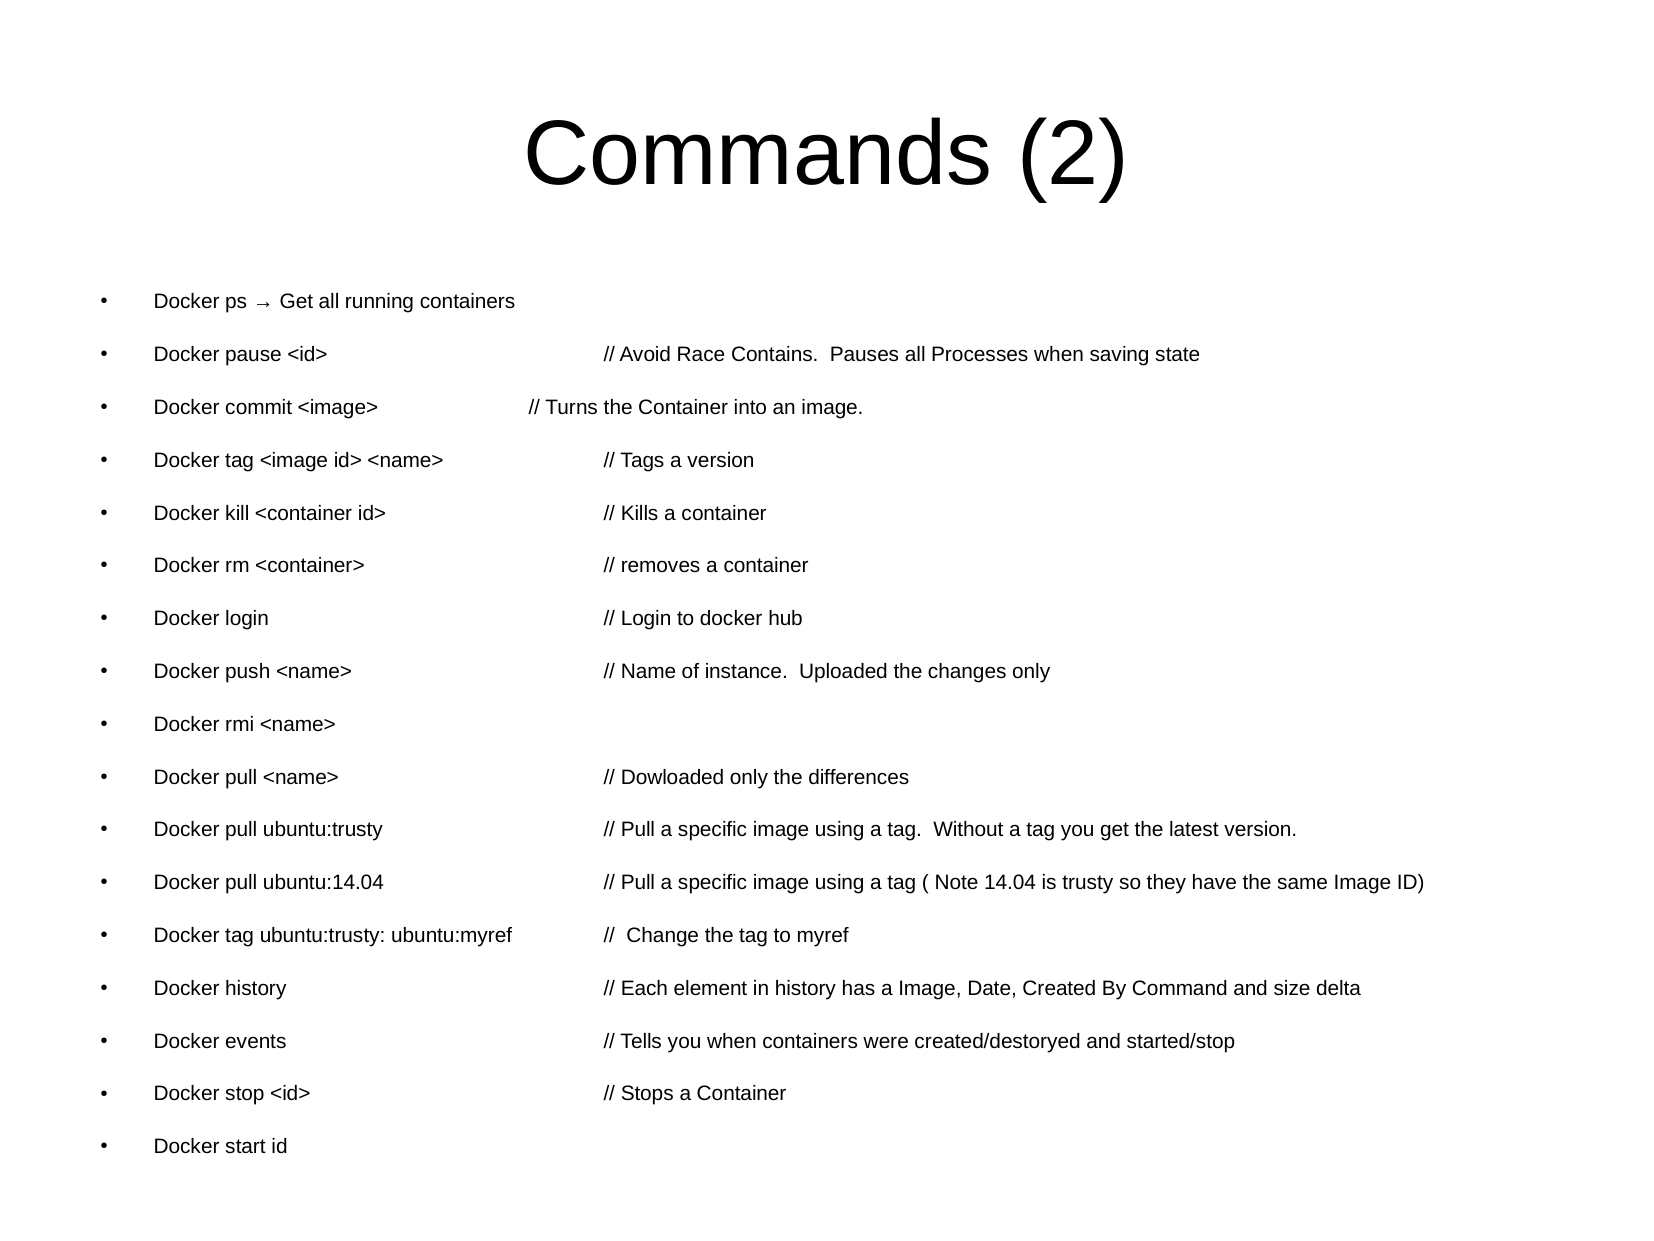

# Commands (2)
Docker ps → Get all running containers
Docker pause <id>				// Avoid Race Contains. Pauses all Processes when saving state
Docker commit <image>			// Turns the Container into an image.
Docker tag <image id> <name>			// Tags a version
Docker kill <container id>			// Kills a container
Docker rm <container> 				// removes a container
Docker login					// Login to docker hub
Docker push <name>				// Name of instance. Uploaded the changes only
Docker rmi <name>
Docker pull <name>				// Dowloaded only the differences
Docker pull ubuntu:trusty			// Pull a specific image using a tag. Without a tag you get the latest version.
Docker pull ubuntu:14.04			// Pull a specific image using a tag ( Note 14.04 is trusty so they have the same Image ID)
Docker tag ubuntu:trusty: ubuntu:myref		// Change the tag to myref
Docker history					// Each element in history has a Image, Date, Created By Command and size delta
Docker events					// Tells you when containers were created/destoryed and started/stop
Docker stop <id>				// Stops a Container
Docker start id